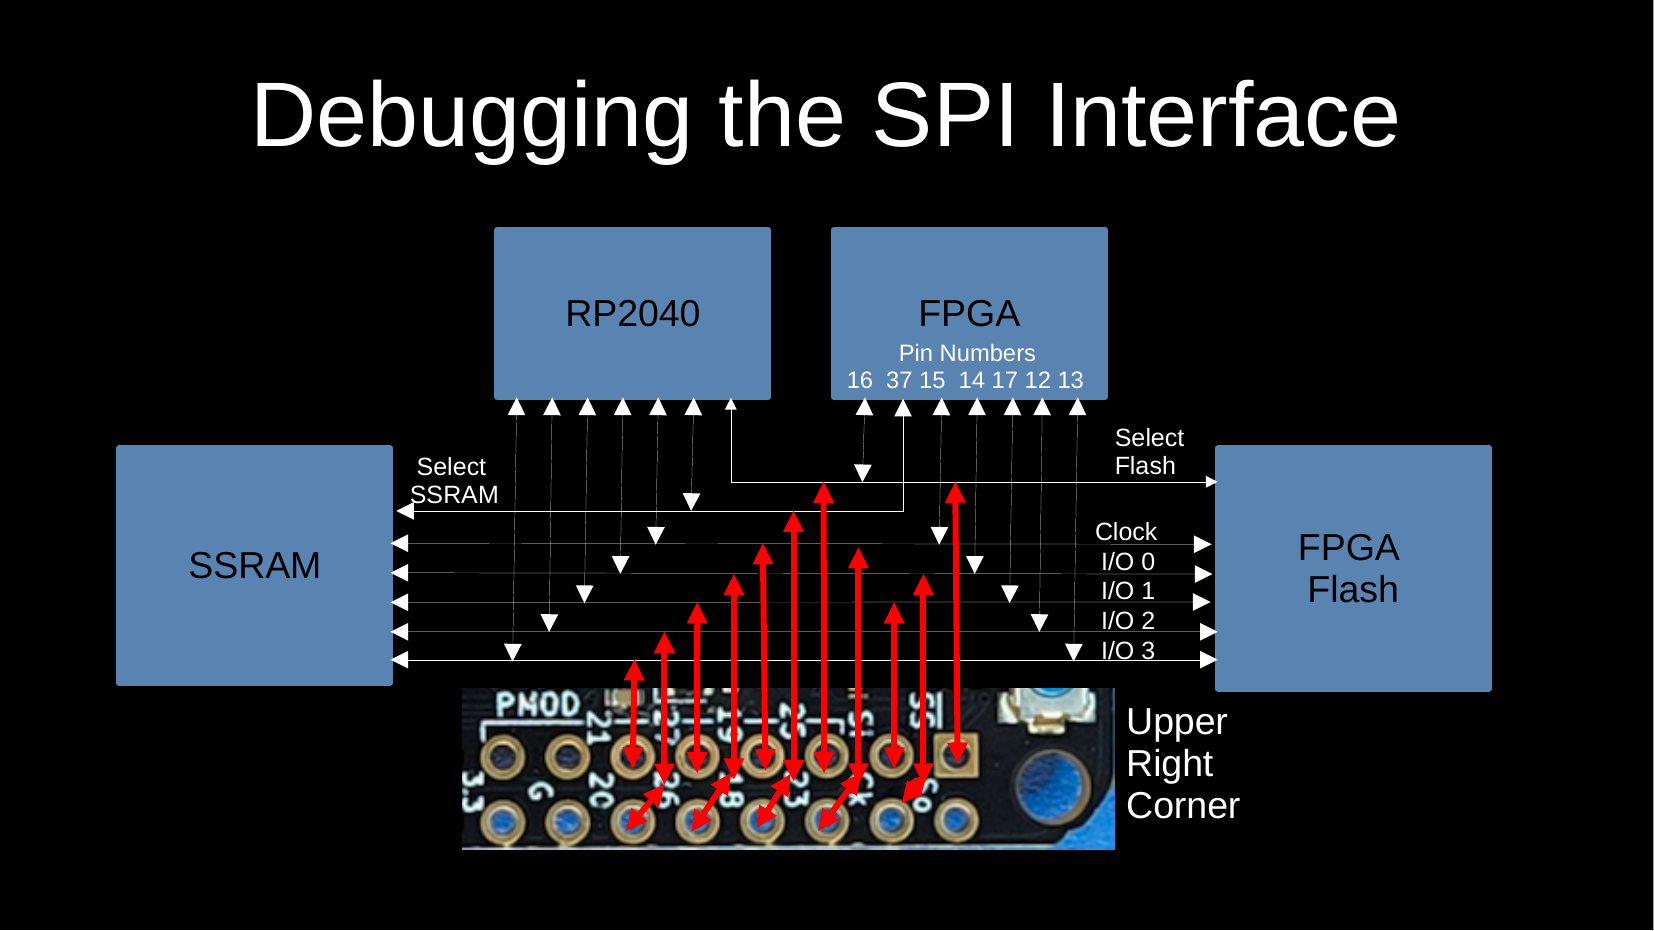

# Debugging the SPI Interface
RP2040
FPGA
 Pin Numbers
16 37 15 14 17 12 13
 Select
 Flash
 Select
SSRAM
SSRAM
FPGA
Flash
Clock
I/O 0
I/O 1
I/O 2
I/O 3
Upper
Right
Corner